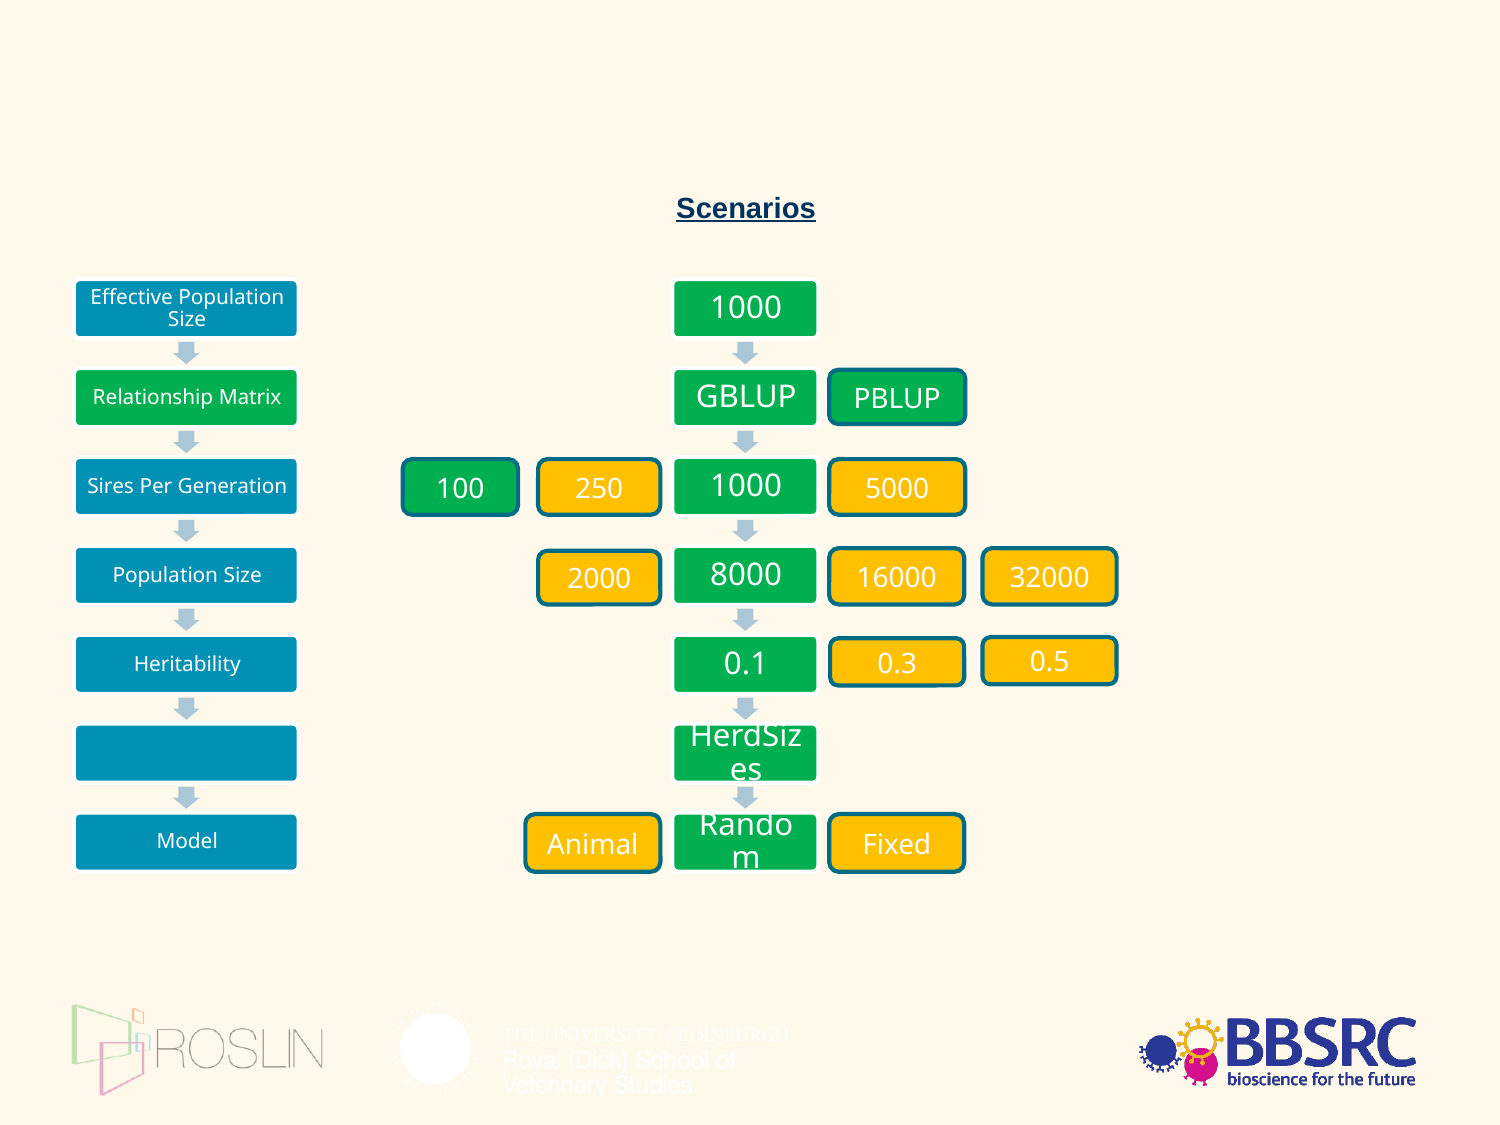

# Scenarios
Effective Population Size
Relationship Matrix
Sires Per Generation
Population Size
Heritability
Model
1000
GBLUP
1000
8000
0.1
HerdSizes
Random
PBLUP
100
250
5000
16000
32000
2000
0.5
0.3
Animal
Fixed